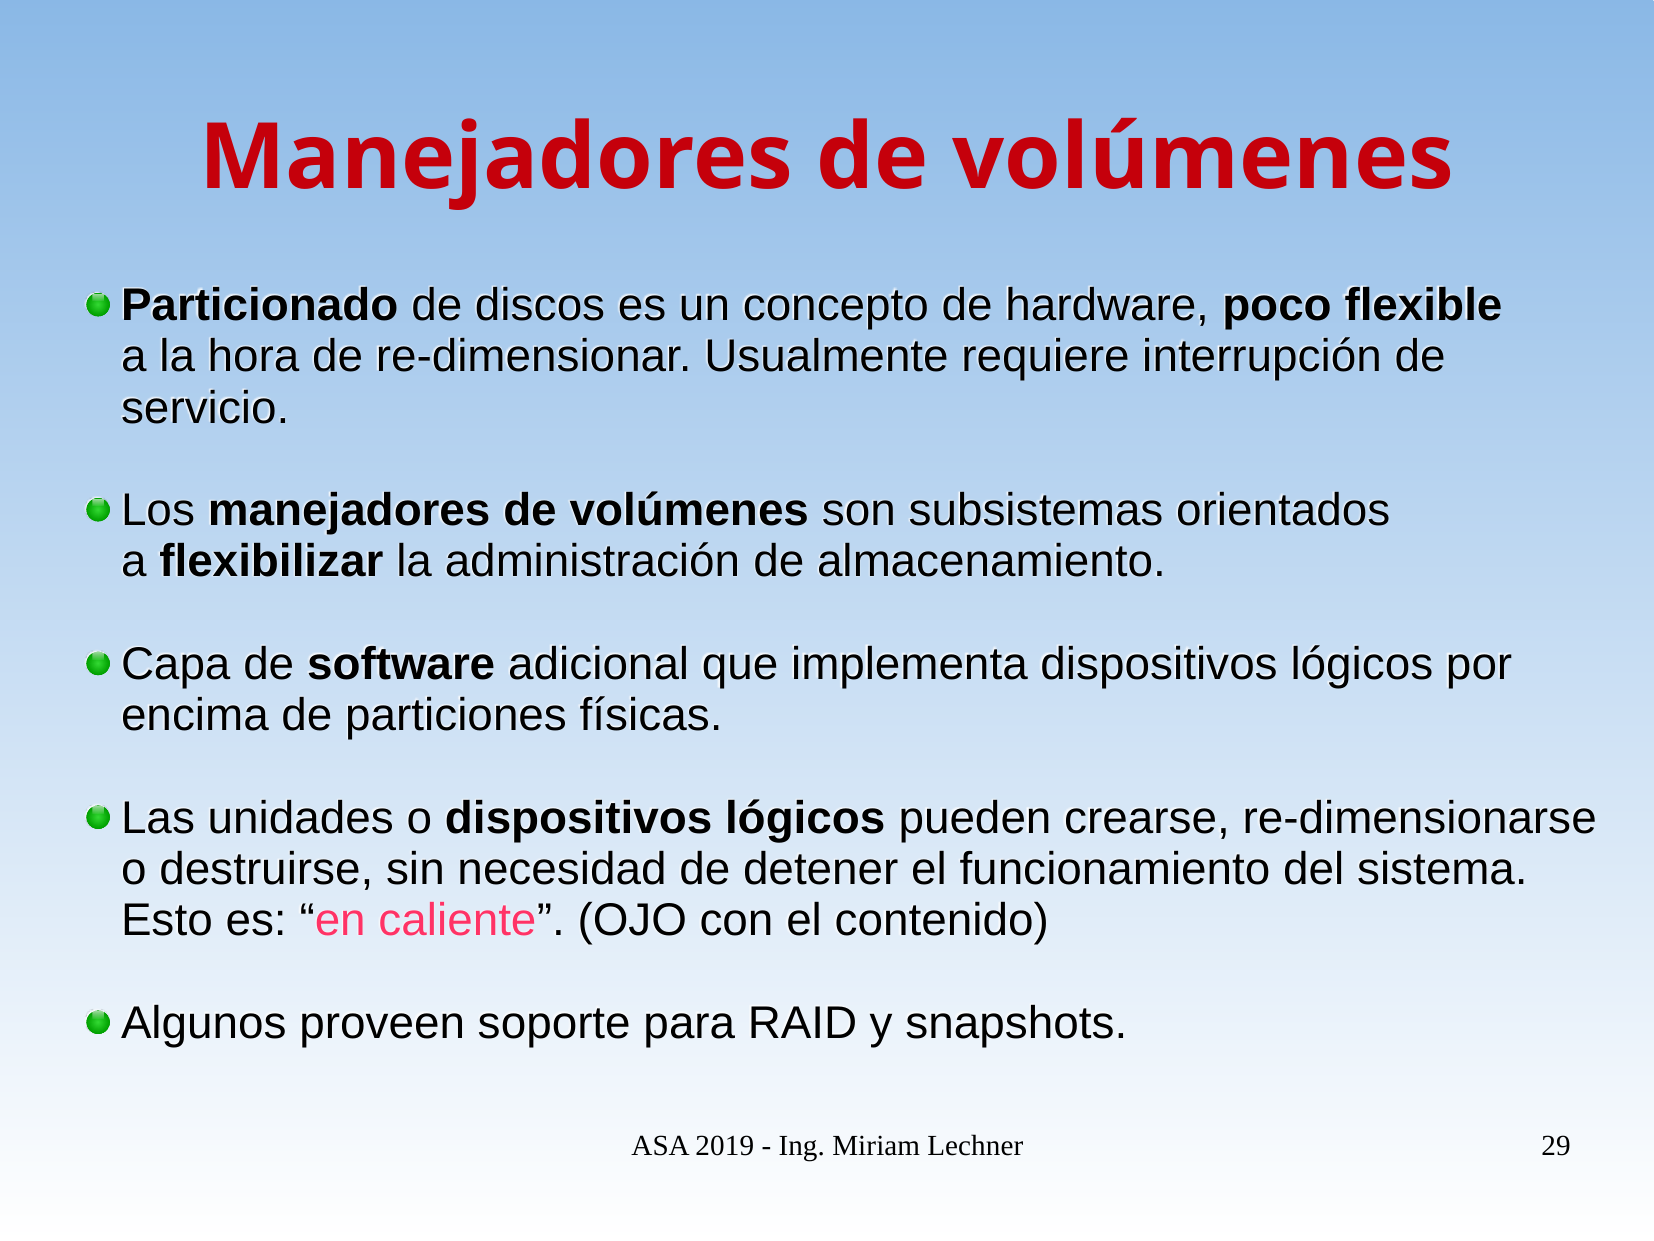

# Manejadores de volúmenes
Particionado de discos es un concepto de hardware, poco flexible
a la hora de re-dimensionar. Usualmente requiere interrupción de
servicio.
Los manejadores de volúmenes son subsistemas orientados
a flexibilizar la administración de almacenamiento.
Capa de software adicional que implementa dispositivos lógicos por
encima de particiones físicas.
Las unidades o dispositivos lógicos pueden crearse, re-dimensionarse
o destruirse, sin necesidad de detener el funcionamiento del sistema.
Esto es: “en caliente”. (OJO con el contenido)
Algunos proveen soporte para RAID y snapshots.
ASA 2019 - Ing. Miriam Lechner
29